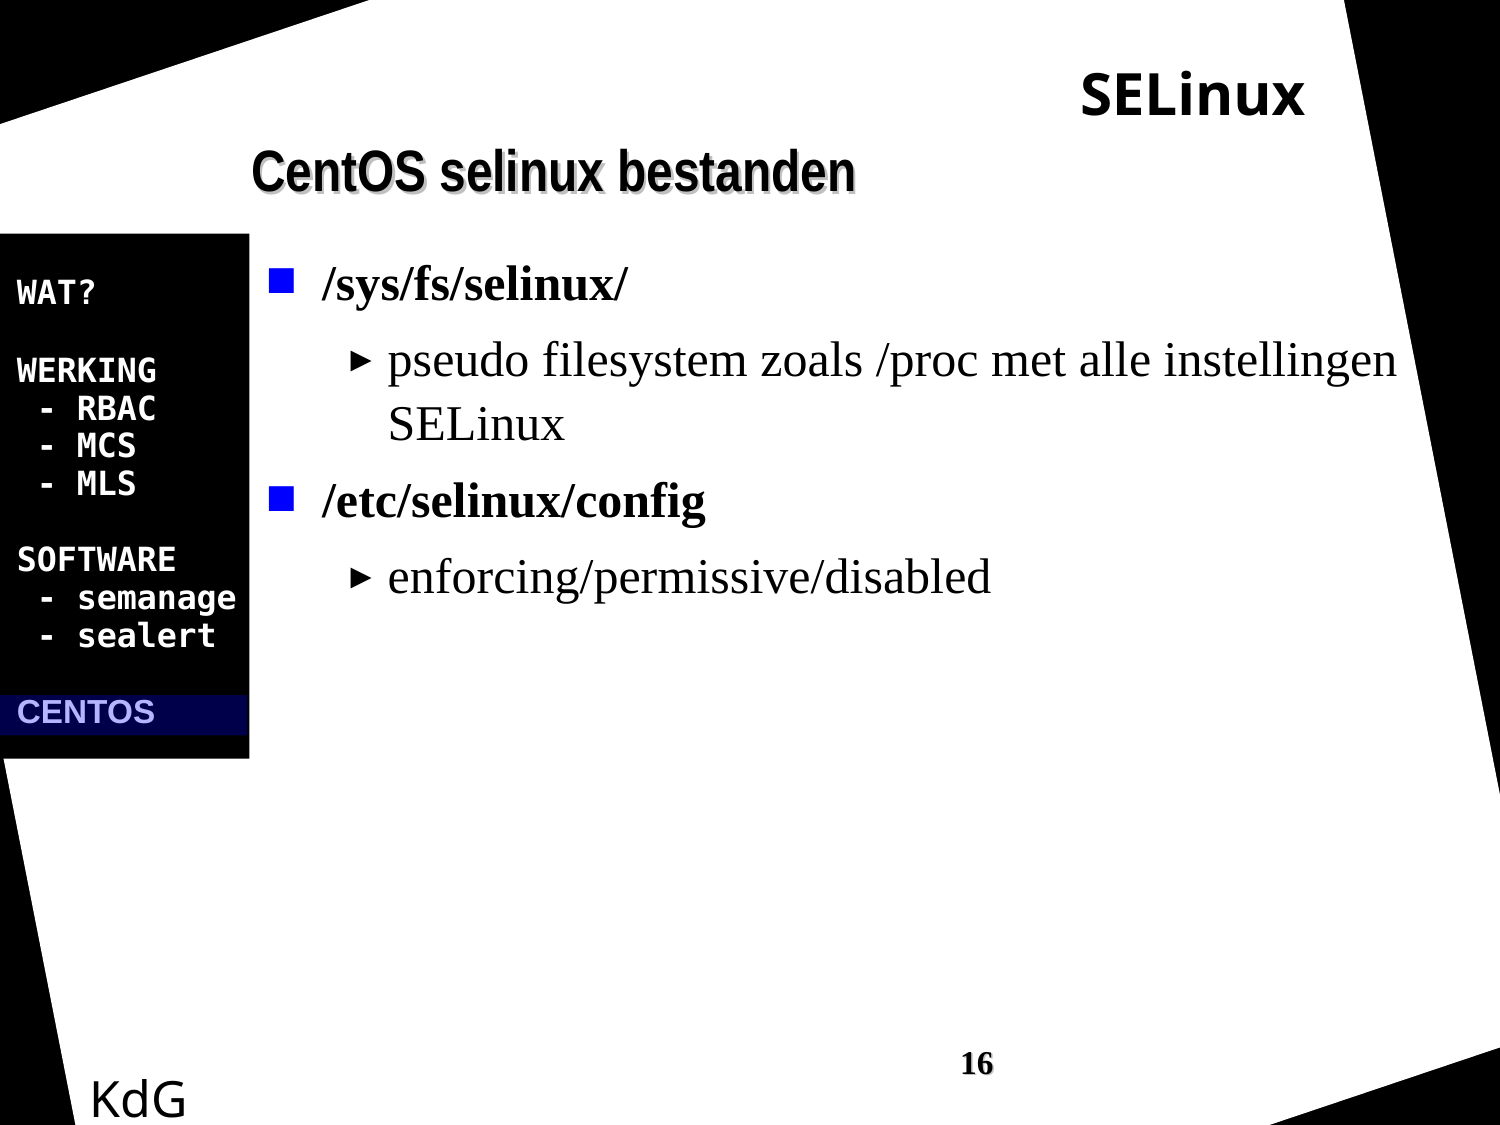

# CentOS selinux bestanden
/sys/fs/selinux/
pseudo filesystem zoals /proc met alle instellingen SELinux
/etc/selinux/config
enforcing/permissive/disabled